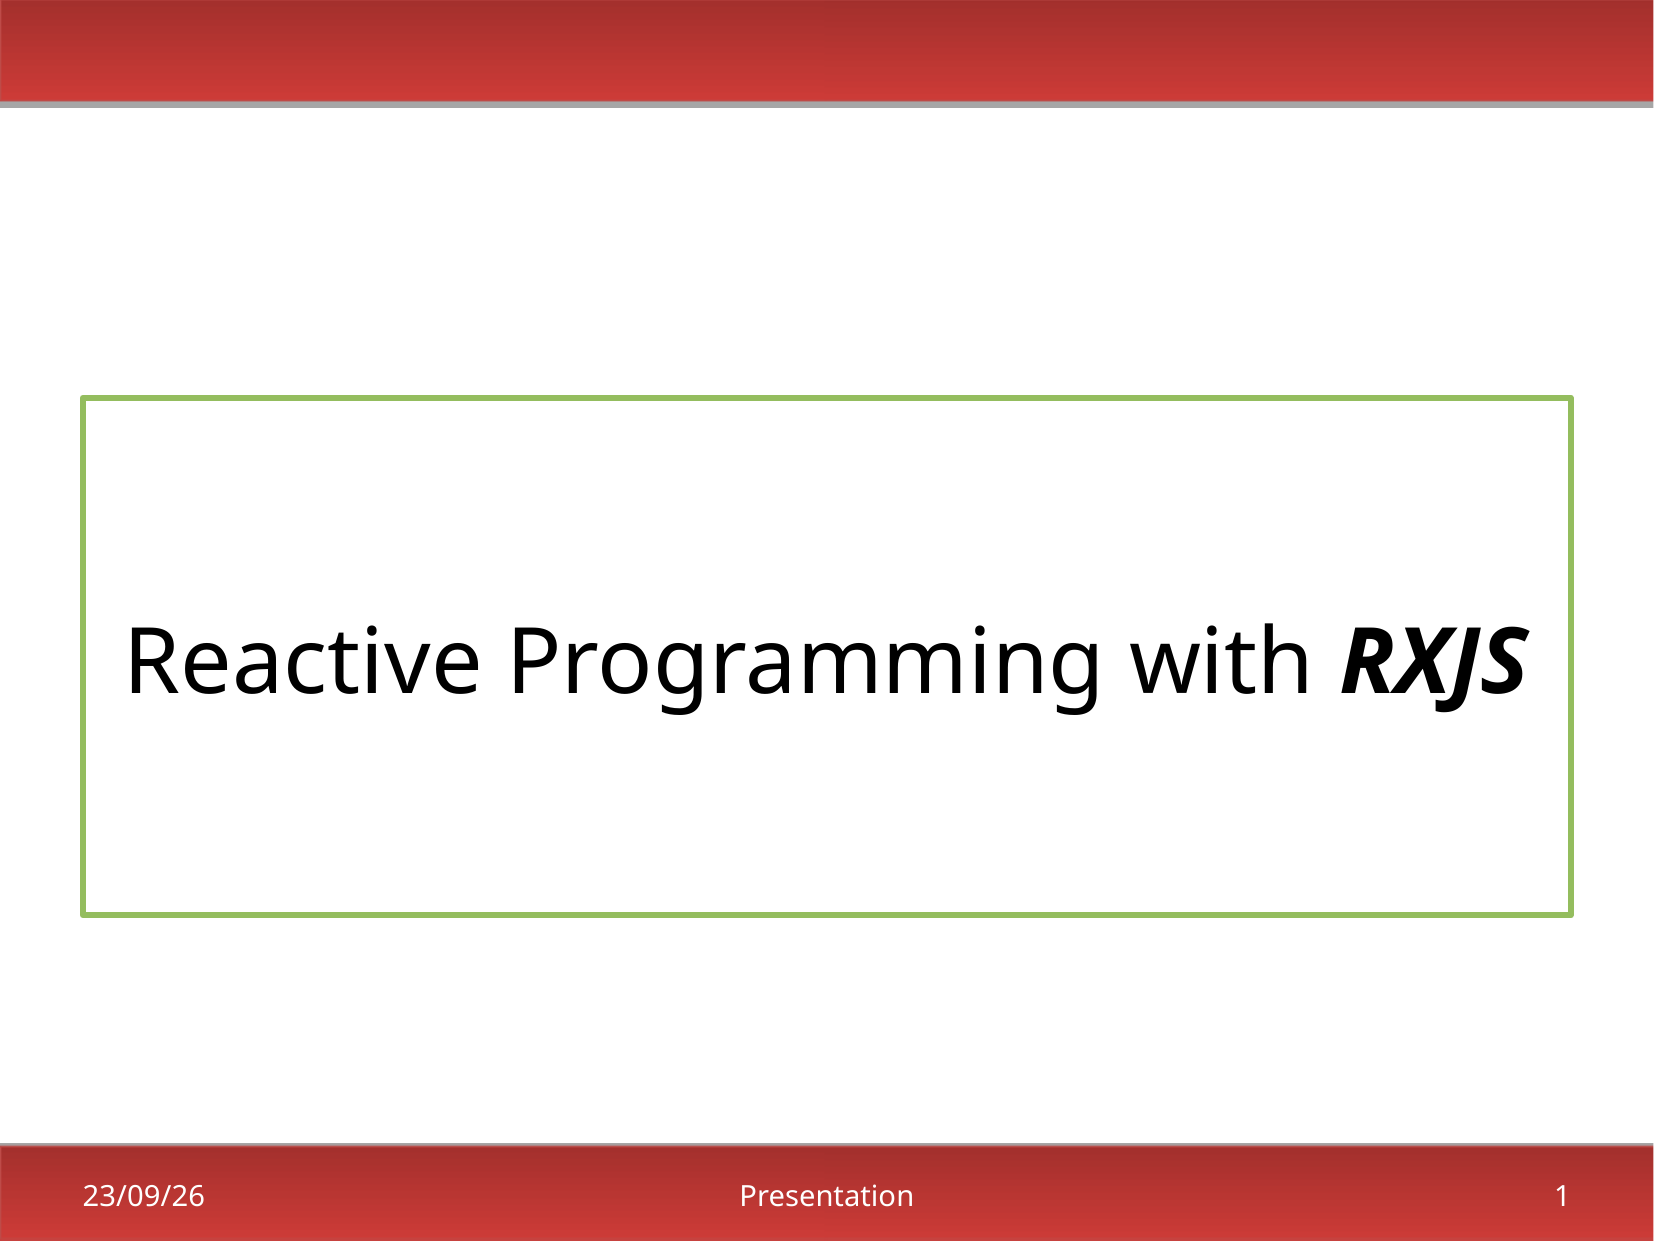

# Reactive Programming with RXJS
Presentation
1